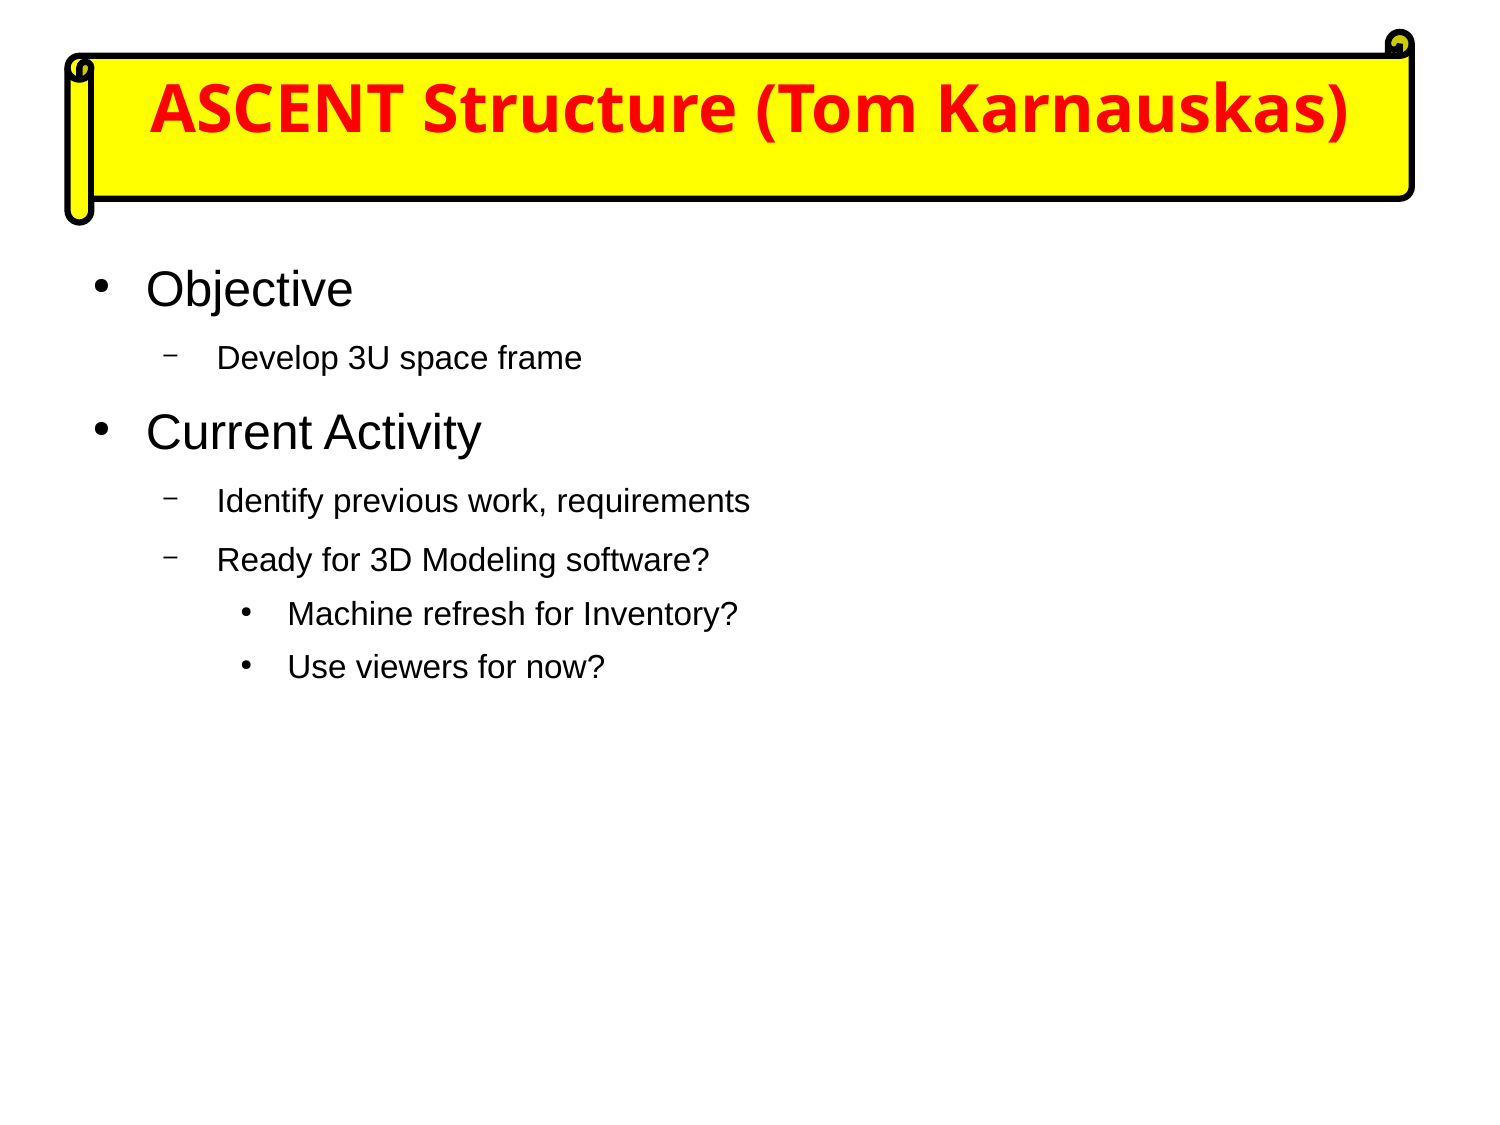

ASCENT Structure (Tom Karnauskas)
# Objective
Develop 3U space frame
Current Activity
Identify previous work, requirements
Ready for 3D Modeling software?
Machine refresh for Inventory?
Use viewers for now?